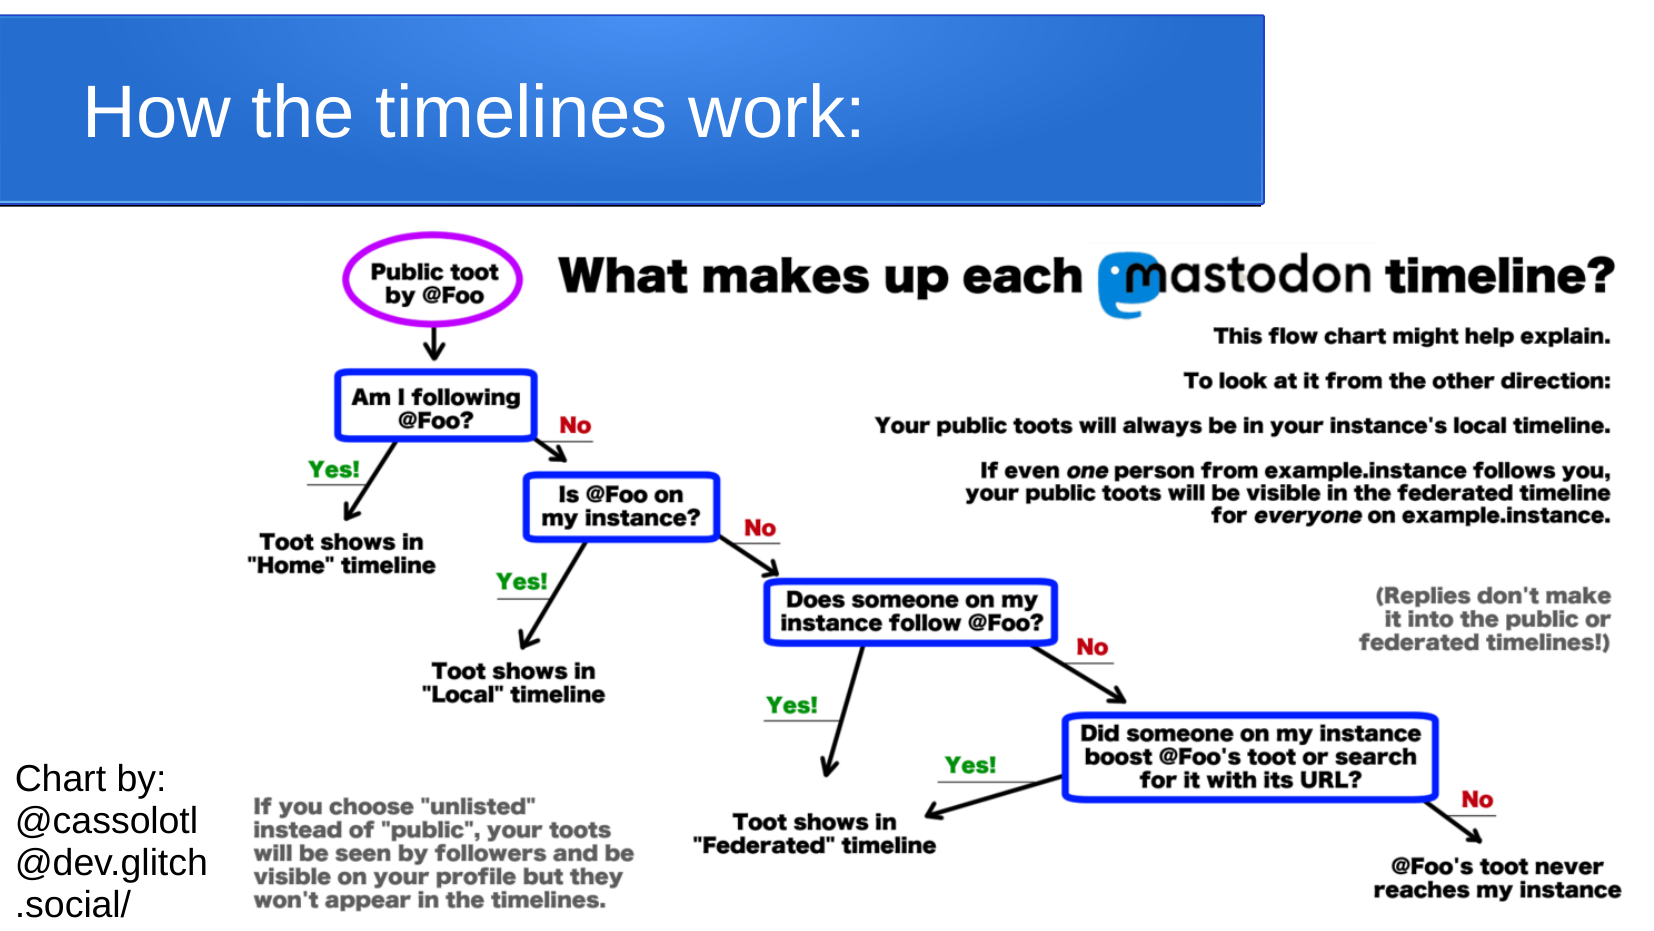

# How the timelines work:
Chart by:
@cassolotl@dev.glitch.social/